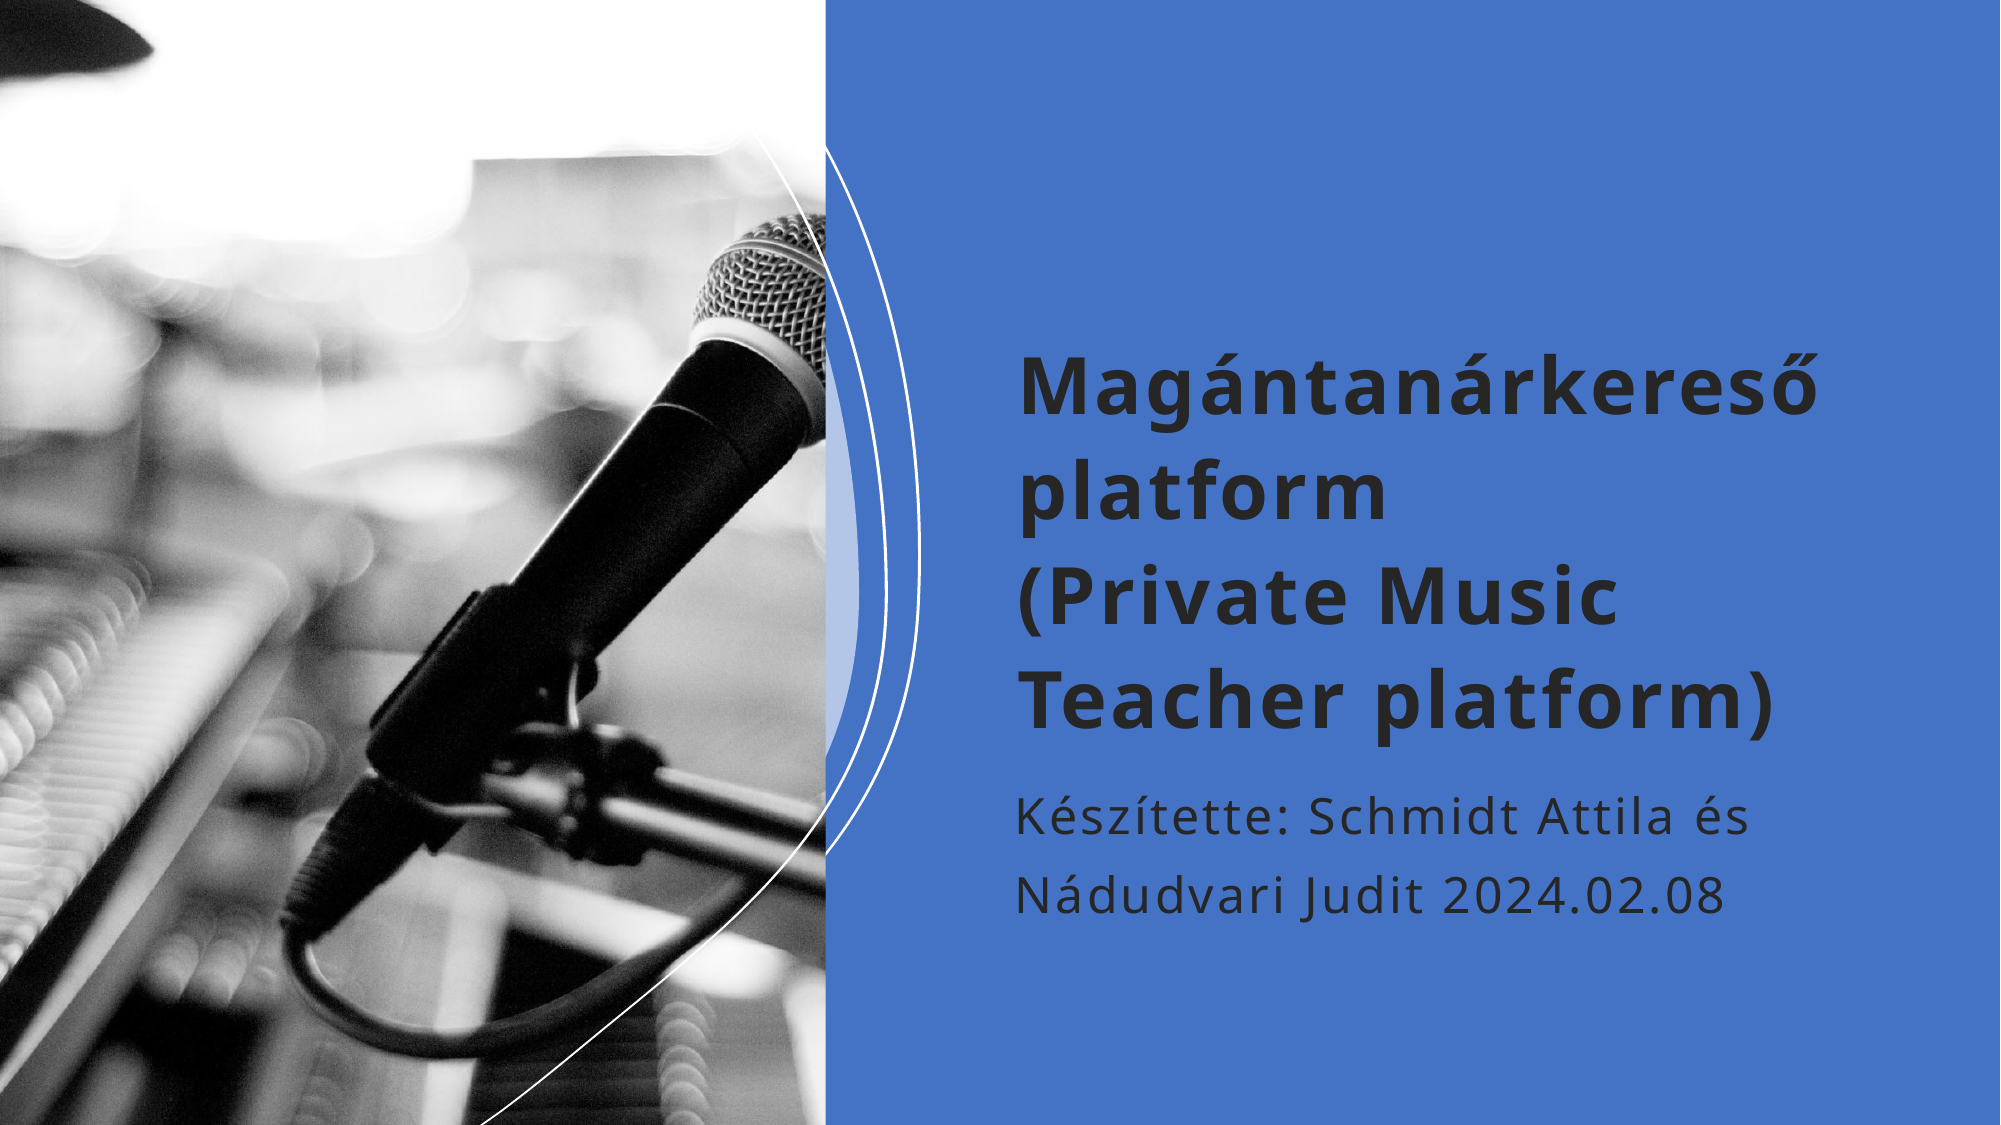

# Magántanárkereső platform (Private Music Teacher platform)
Készítette: Schmidt Attila és Nádudvari Judit 2024.02.08